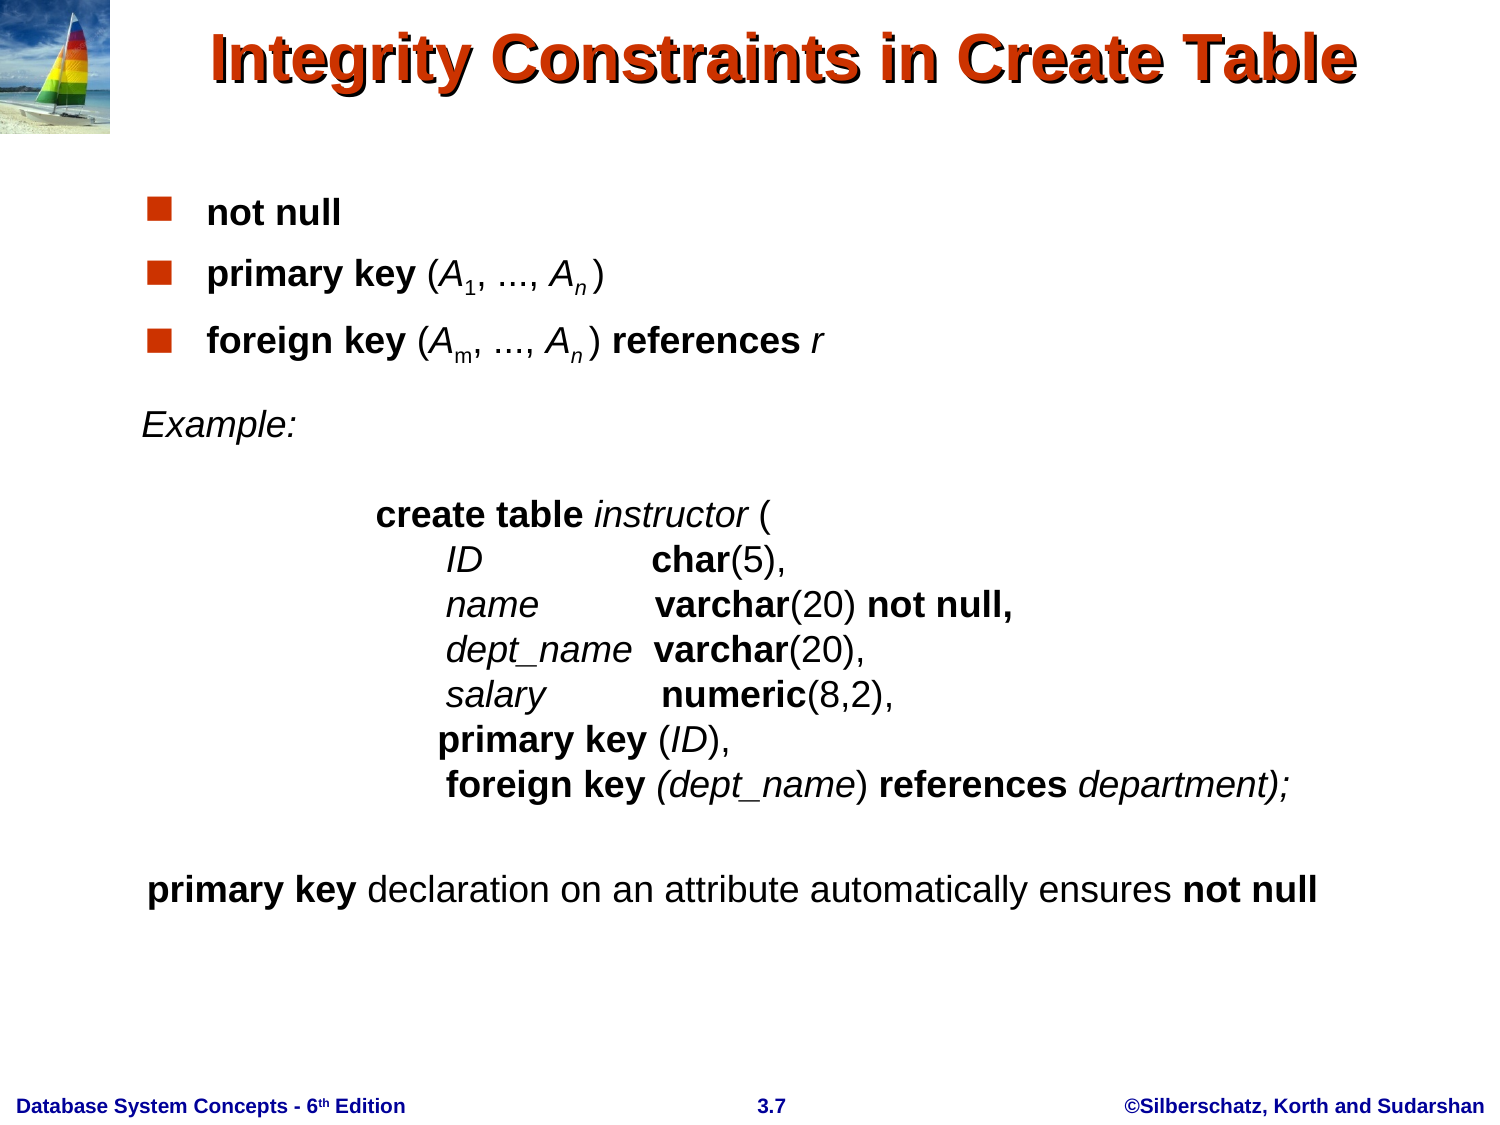

# Integrity Constraints in Create Table
not null
primary key (A1, ..., An )
foreign key (Am, ..., An ) references r
Example:
	create table instructor (
 ID char(5),
 name varchar(20) not null,
 dept_name varchar(20),
 salary numeric(8,2),
 primary key (ID),
 foreign key (dept_name) references department);
primary key declaration on an attribute automatically ensures not null